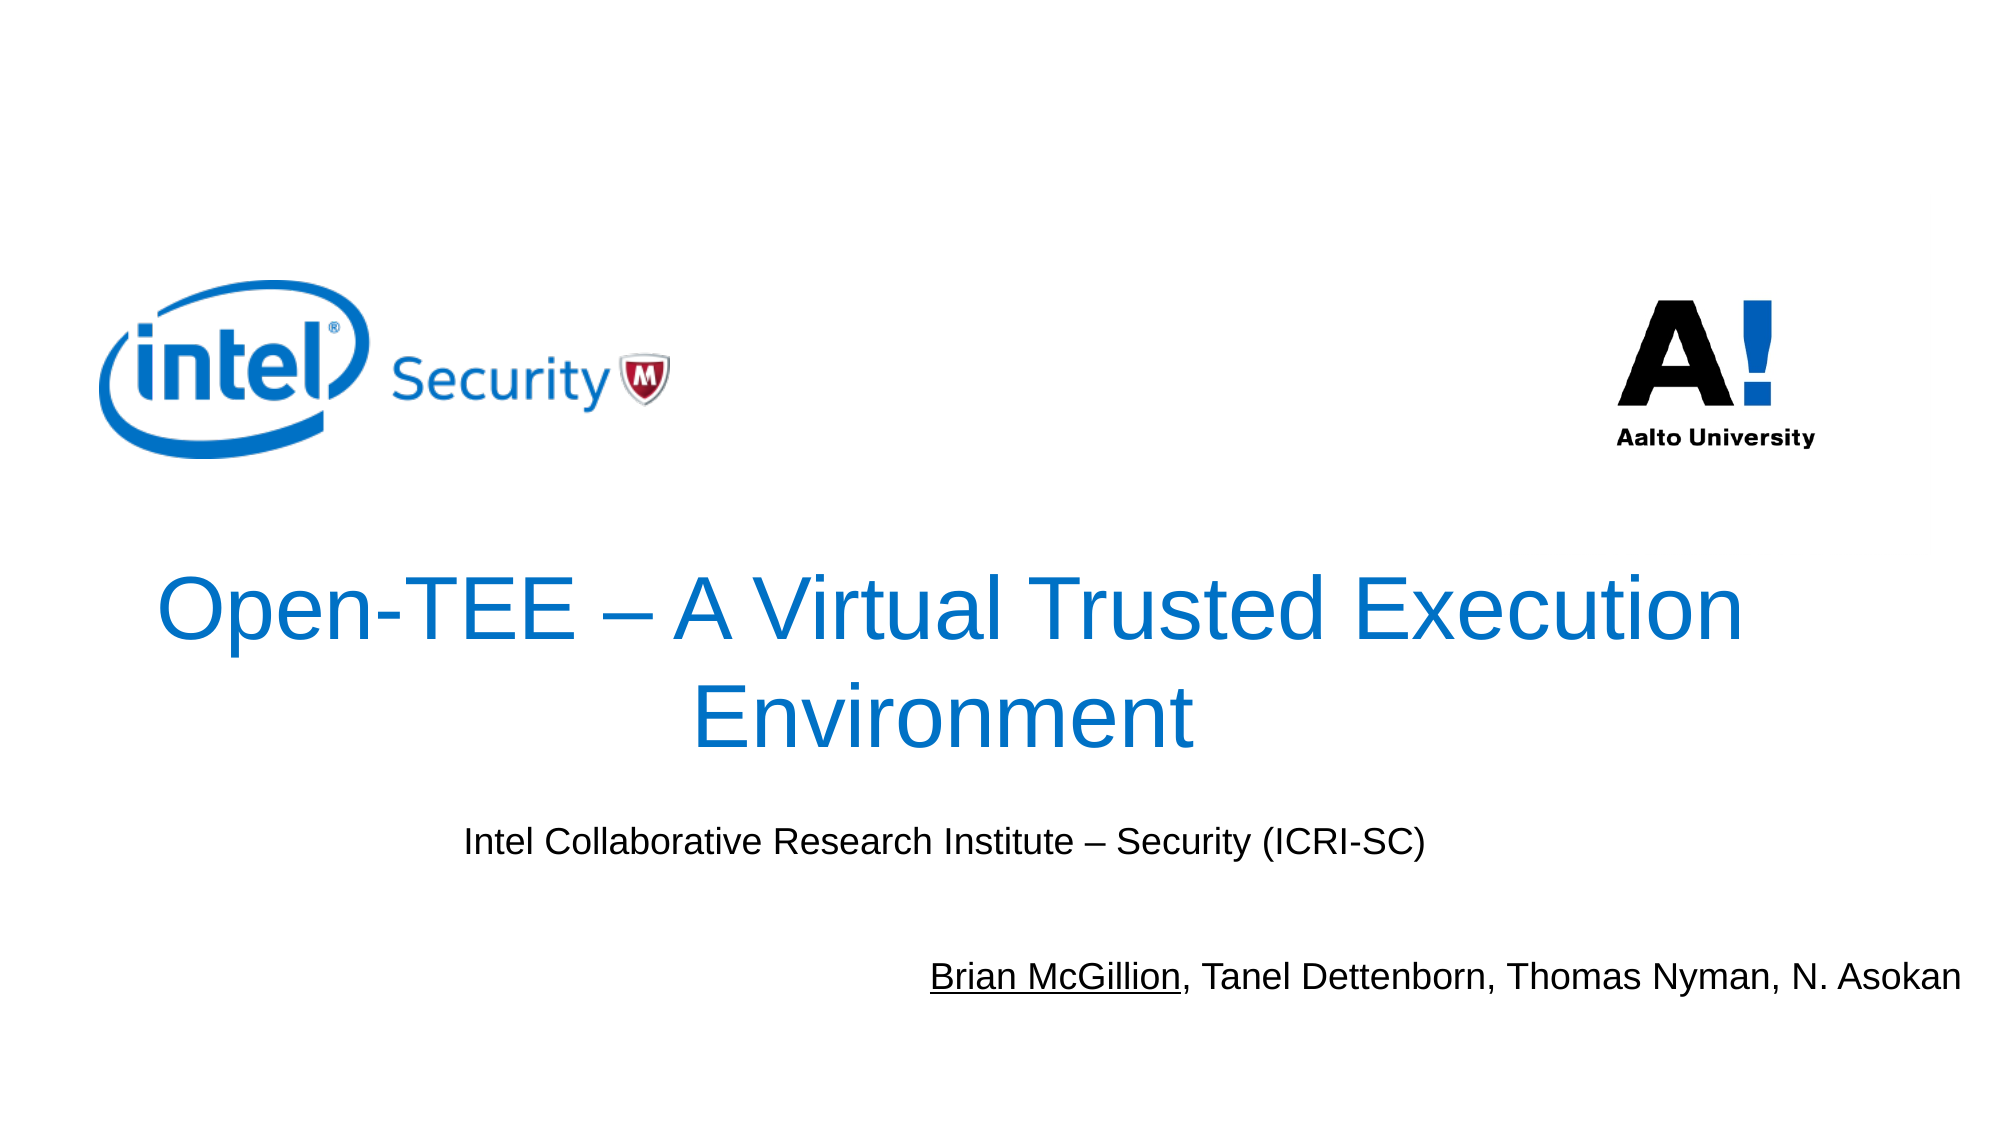

Open-TEE – A Virtual Trusted Execution Environment
Intel Collaborative Research Institute – Security (ICRI-SC)
Brian McGillion, Tanel Dettenborn, Thomas Nyman, N. Asokan